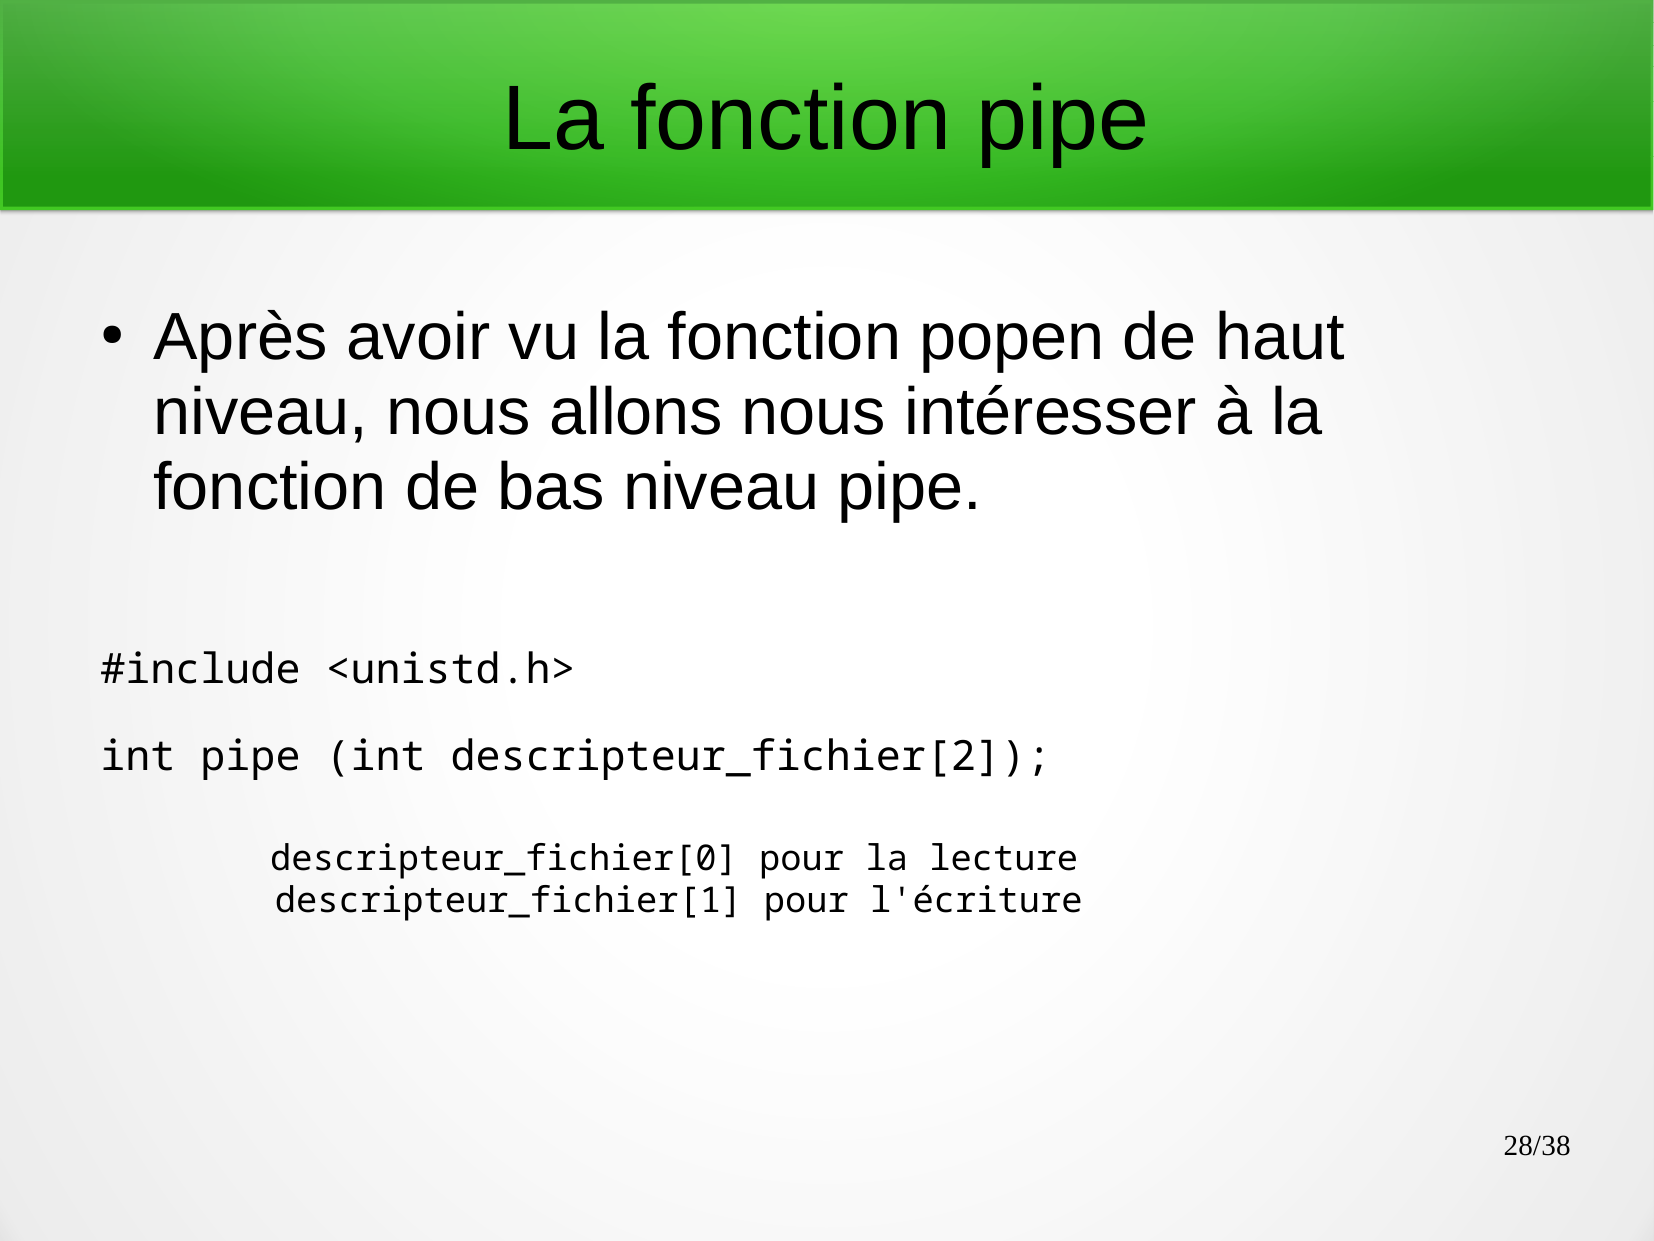

# La fonction pipe
Après avoir vu la fonction popen de haut niveau, nous allons nous intéresser à la fonction de bas niveau pipe.
#include <unistd.h>
int pipe (int descripteur_fichier[2]);
descripteur_fichier[0] pour la lecture
descripteur_fichier[1] pour l'écriture
28